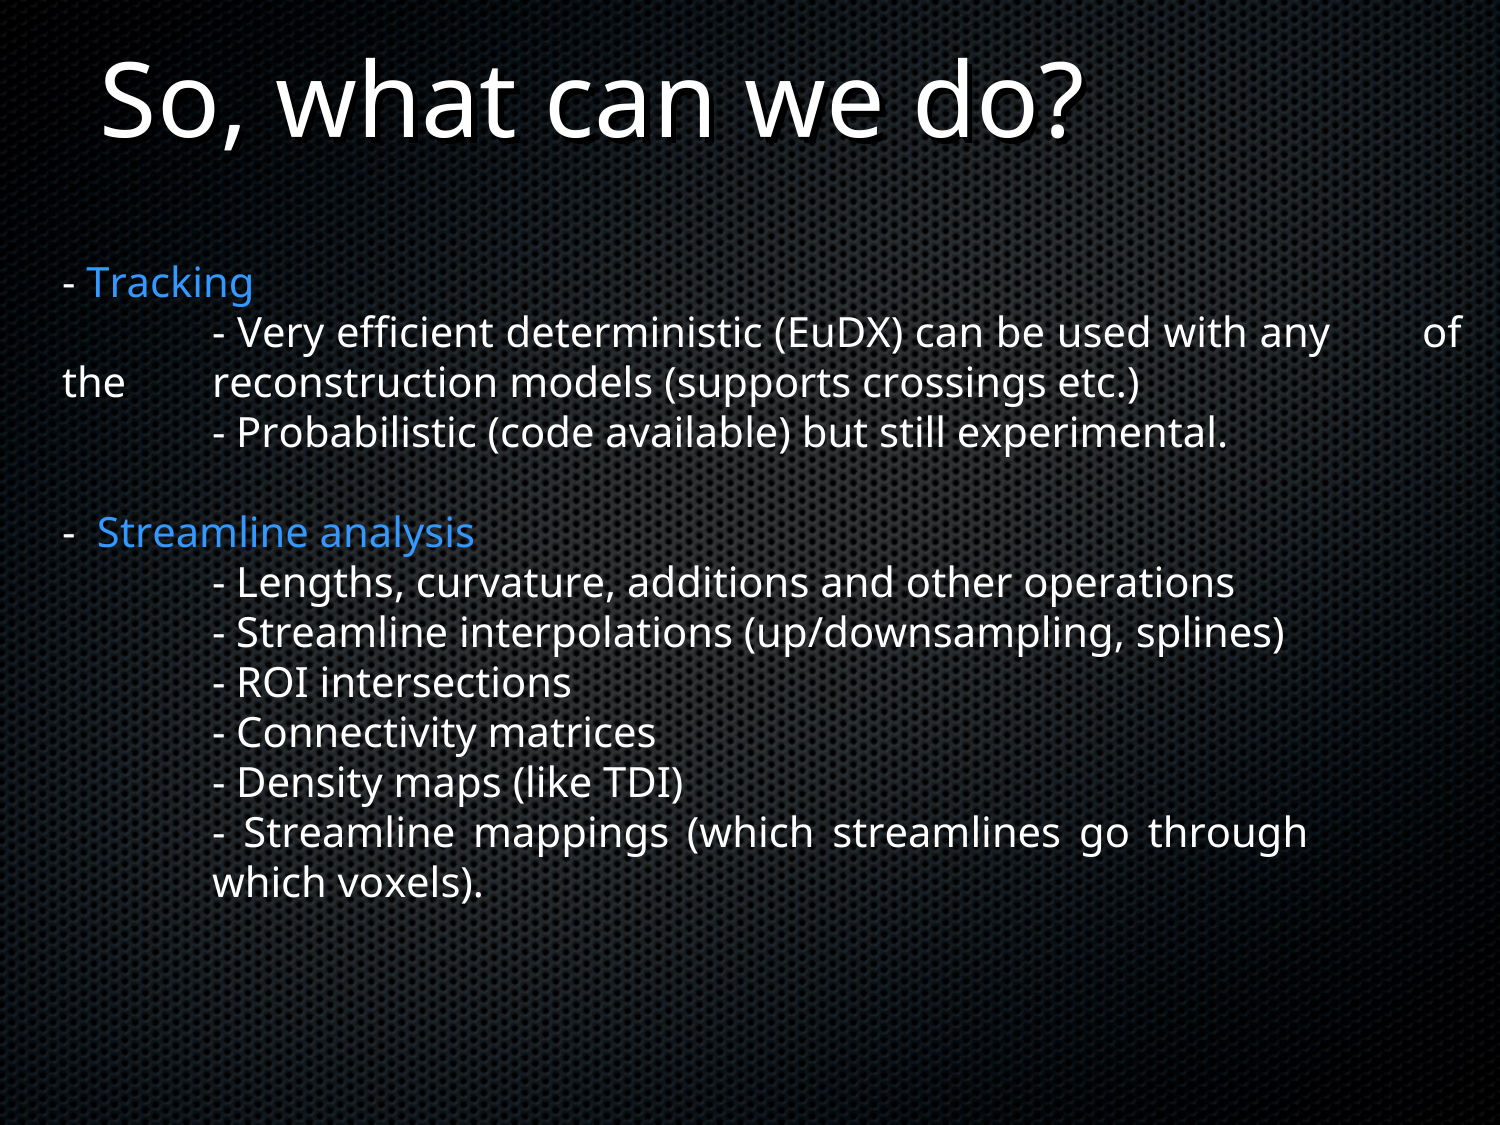

# So, what can we do?
- Tracking
	- Very efficient deterministic (EuDX) can be used with any 	of the 	reconstruction models (supports crossings etc.)
	- Probabilistic (code available) but still experimental.
- Streamline analysis
	- Lengths, curvature, additions and other operations
	- Streamline interpolations (up/downsampling, splines)
	- ROI intersections
	- Connectivity matrices
	- Density maps (like TDI)
	- Streamline mappings (which streamlines go through 		which voxels).